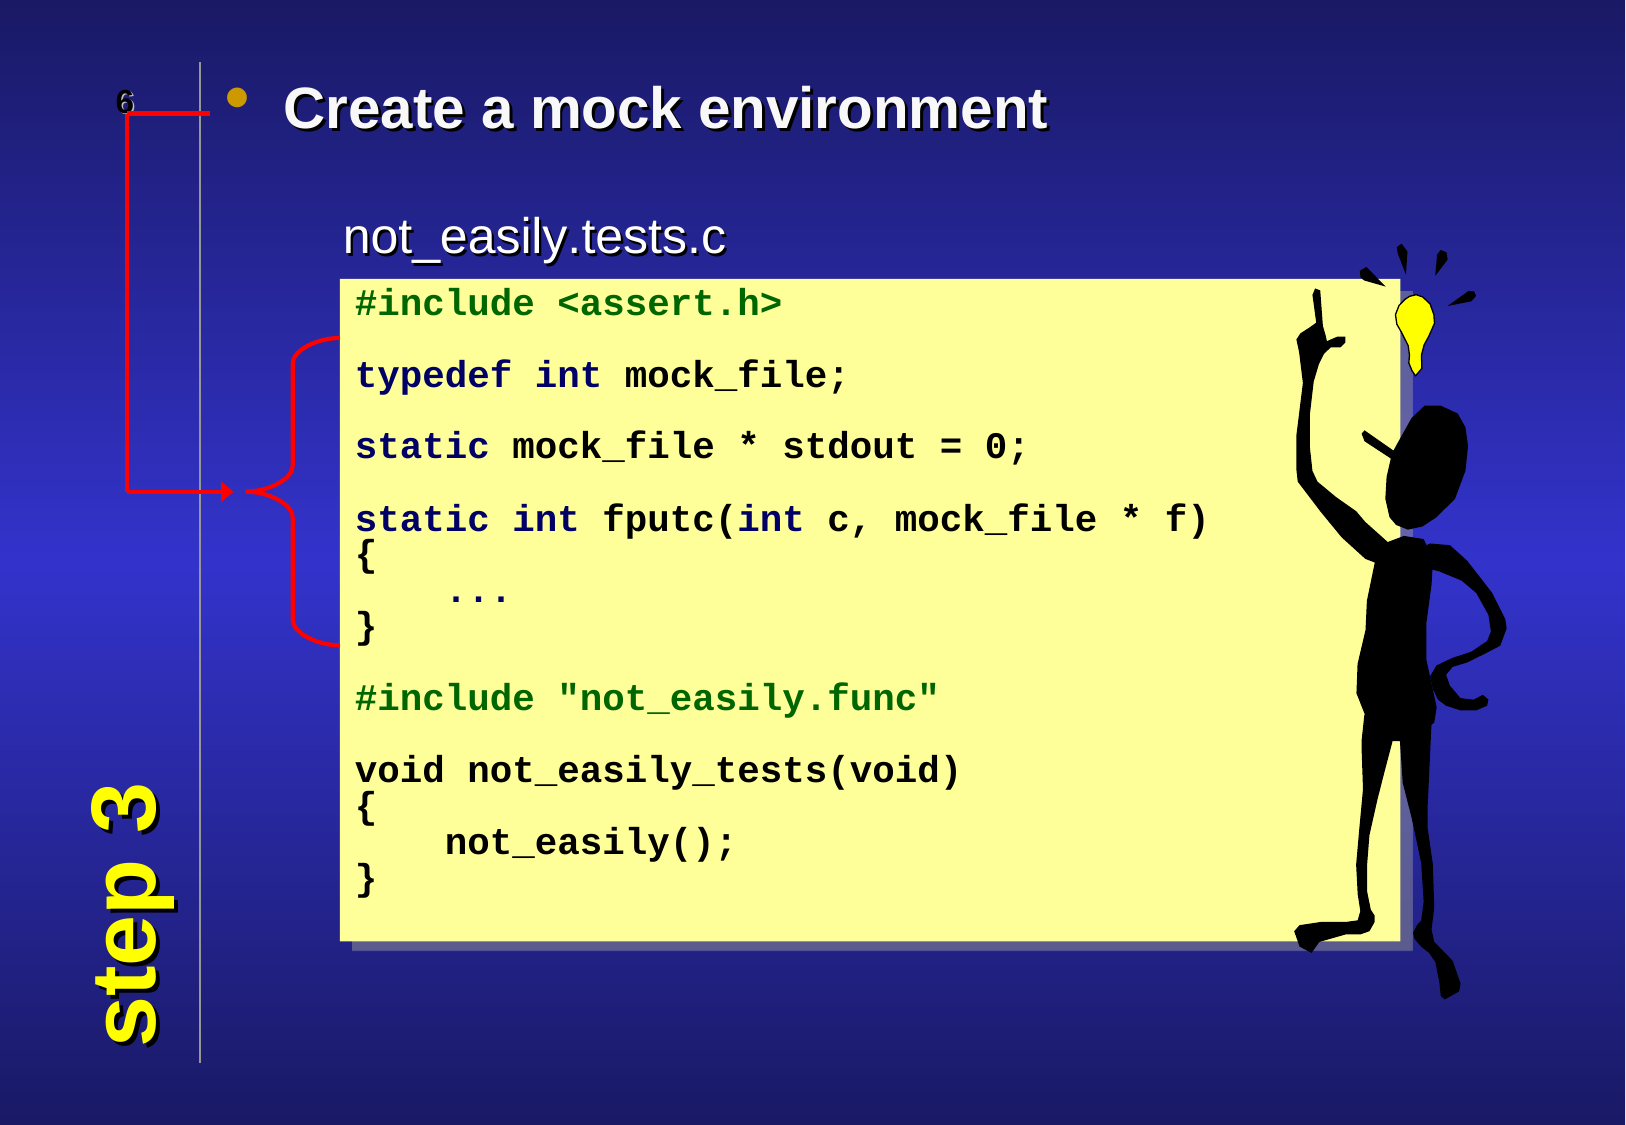

6
Create a mock environment
not_easily.tests.c
#include <assert.h>
typedef int mock_file;
static mock_file * stdout = 0;
static int fputc(int c, mock_file * f)
{
 ...
}
#include "not_easily.func"
void not_easily_tests(void)
{
 not_easily();
}
# step 3